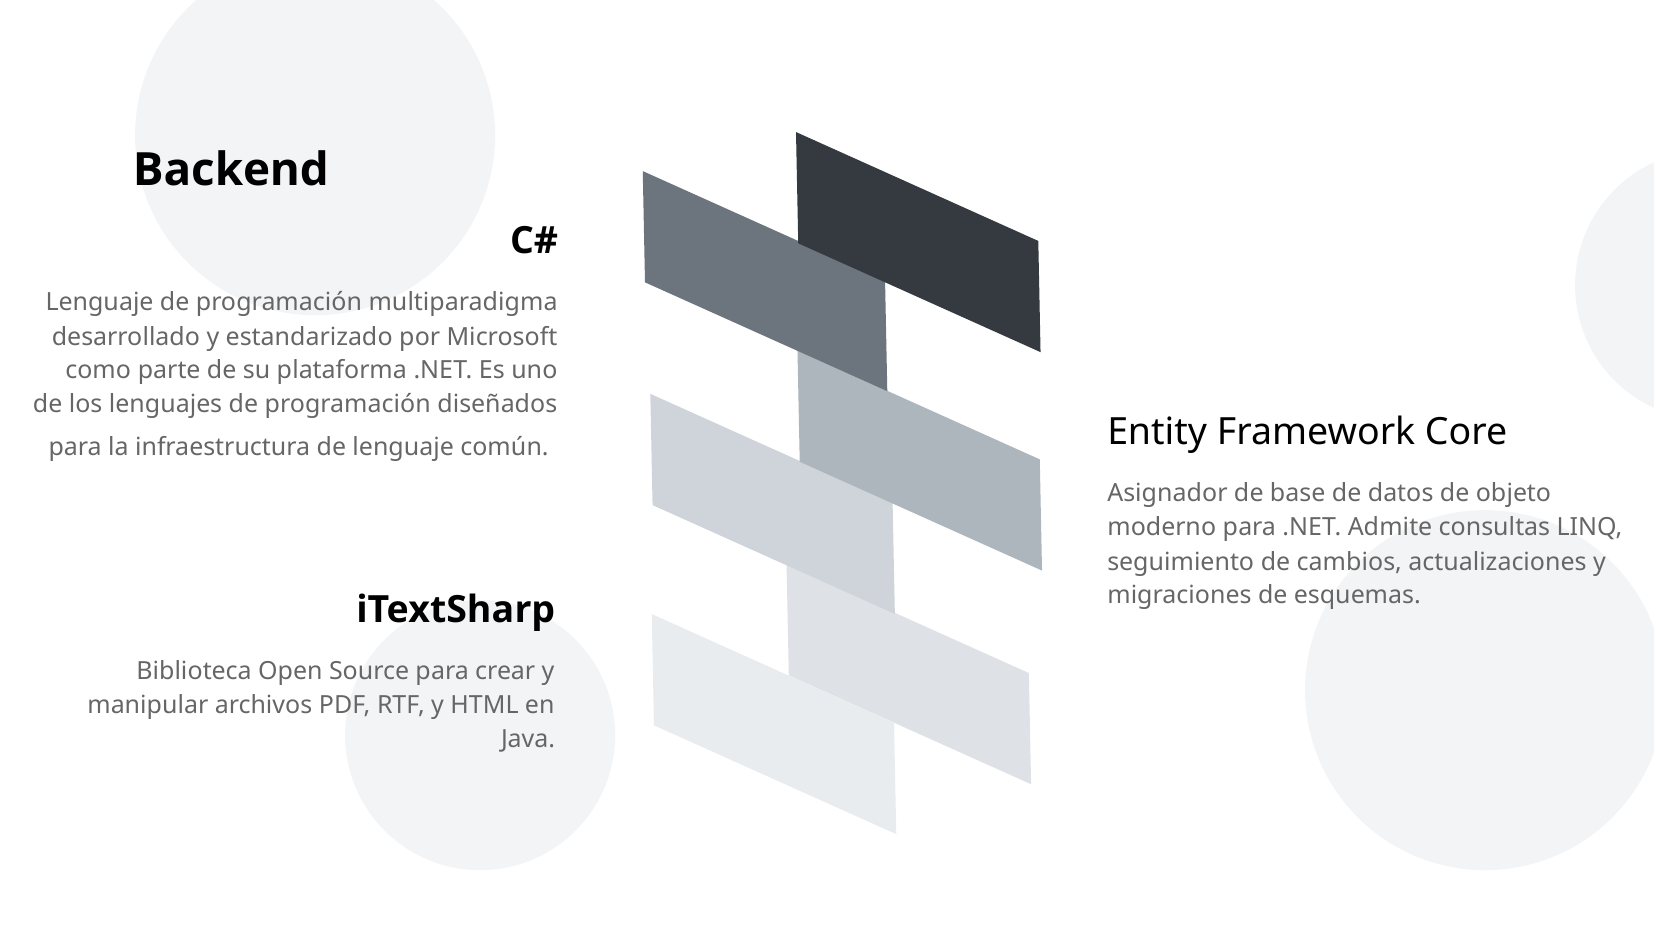

Backend
C#
Lenguaje de programación multiparadigma desarrollado y estandarizado por Microsoft como parte de su plataforma .NET. Es uno de los lenguajes de programación diseñados para la infraestructura de lenguaje común.
Entity Framework Core
Asignador de base de datos de objeto moderno para .NET. Admite consultas LINQ, seguimiento de cambios, actualizaciones y migraciones de esquemas.
iTextSharp
Biblioteca Open Source para crear y manipular archivos PDF, RTF, y HTML en Java.